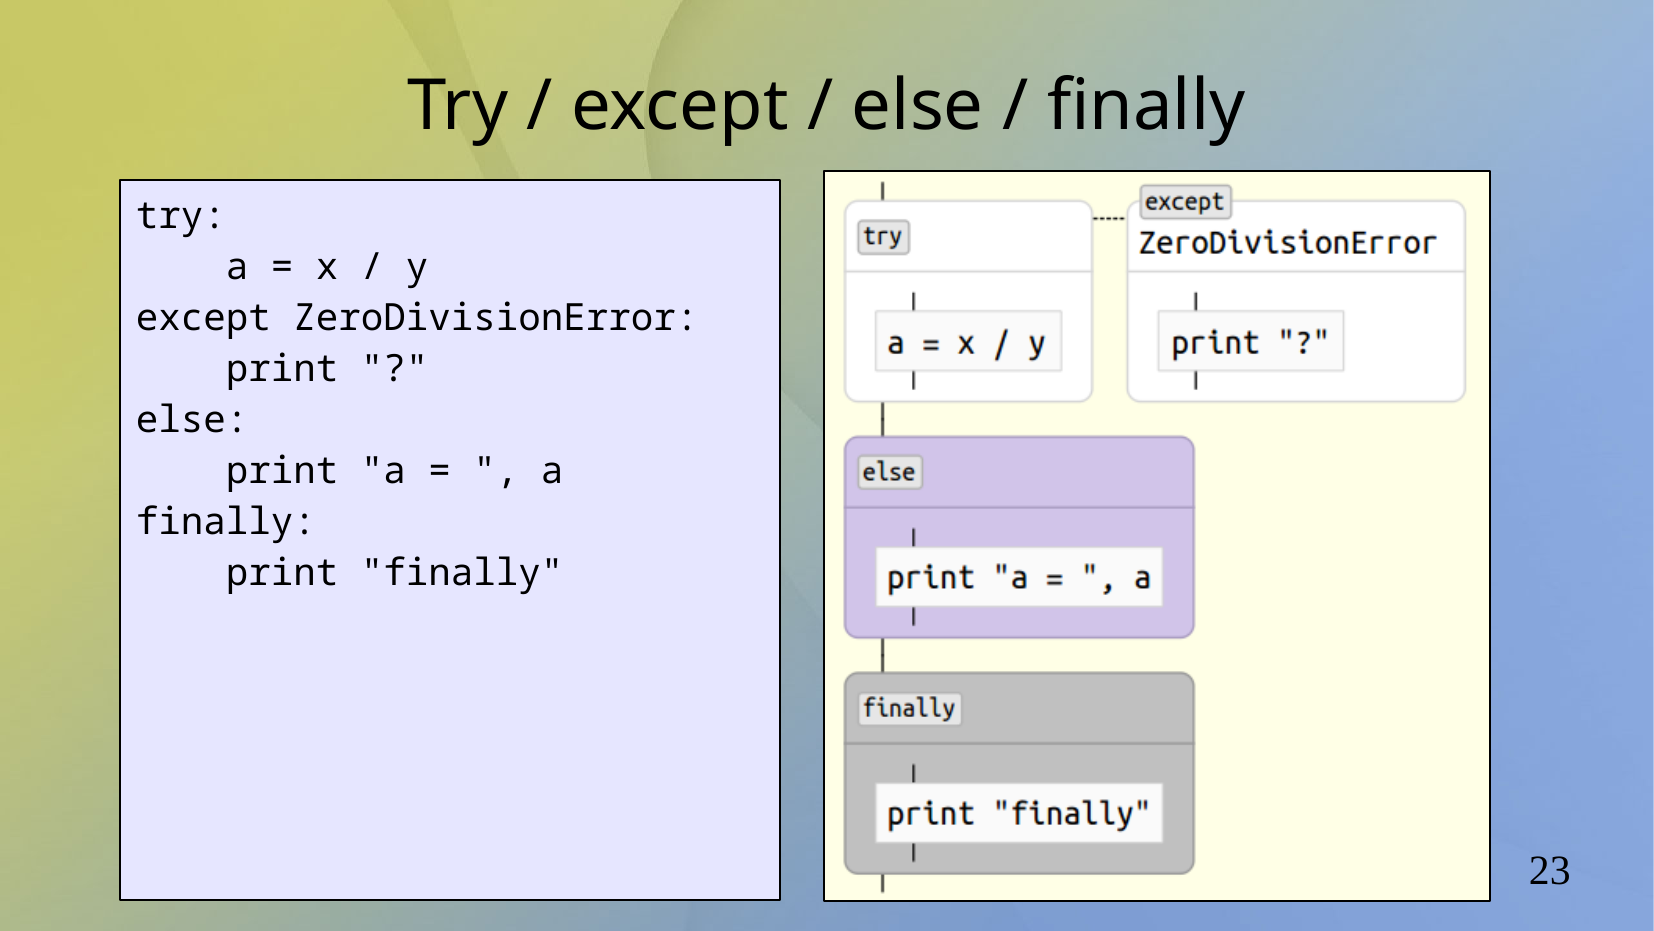

# Try / except / else / finally
try:
 a = x / y
except ZeroDivisionError:
 print "?"
else:
 print "a = ", a
finally:
 print "finally"
23